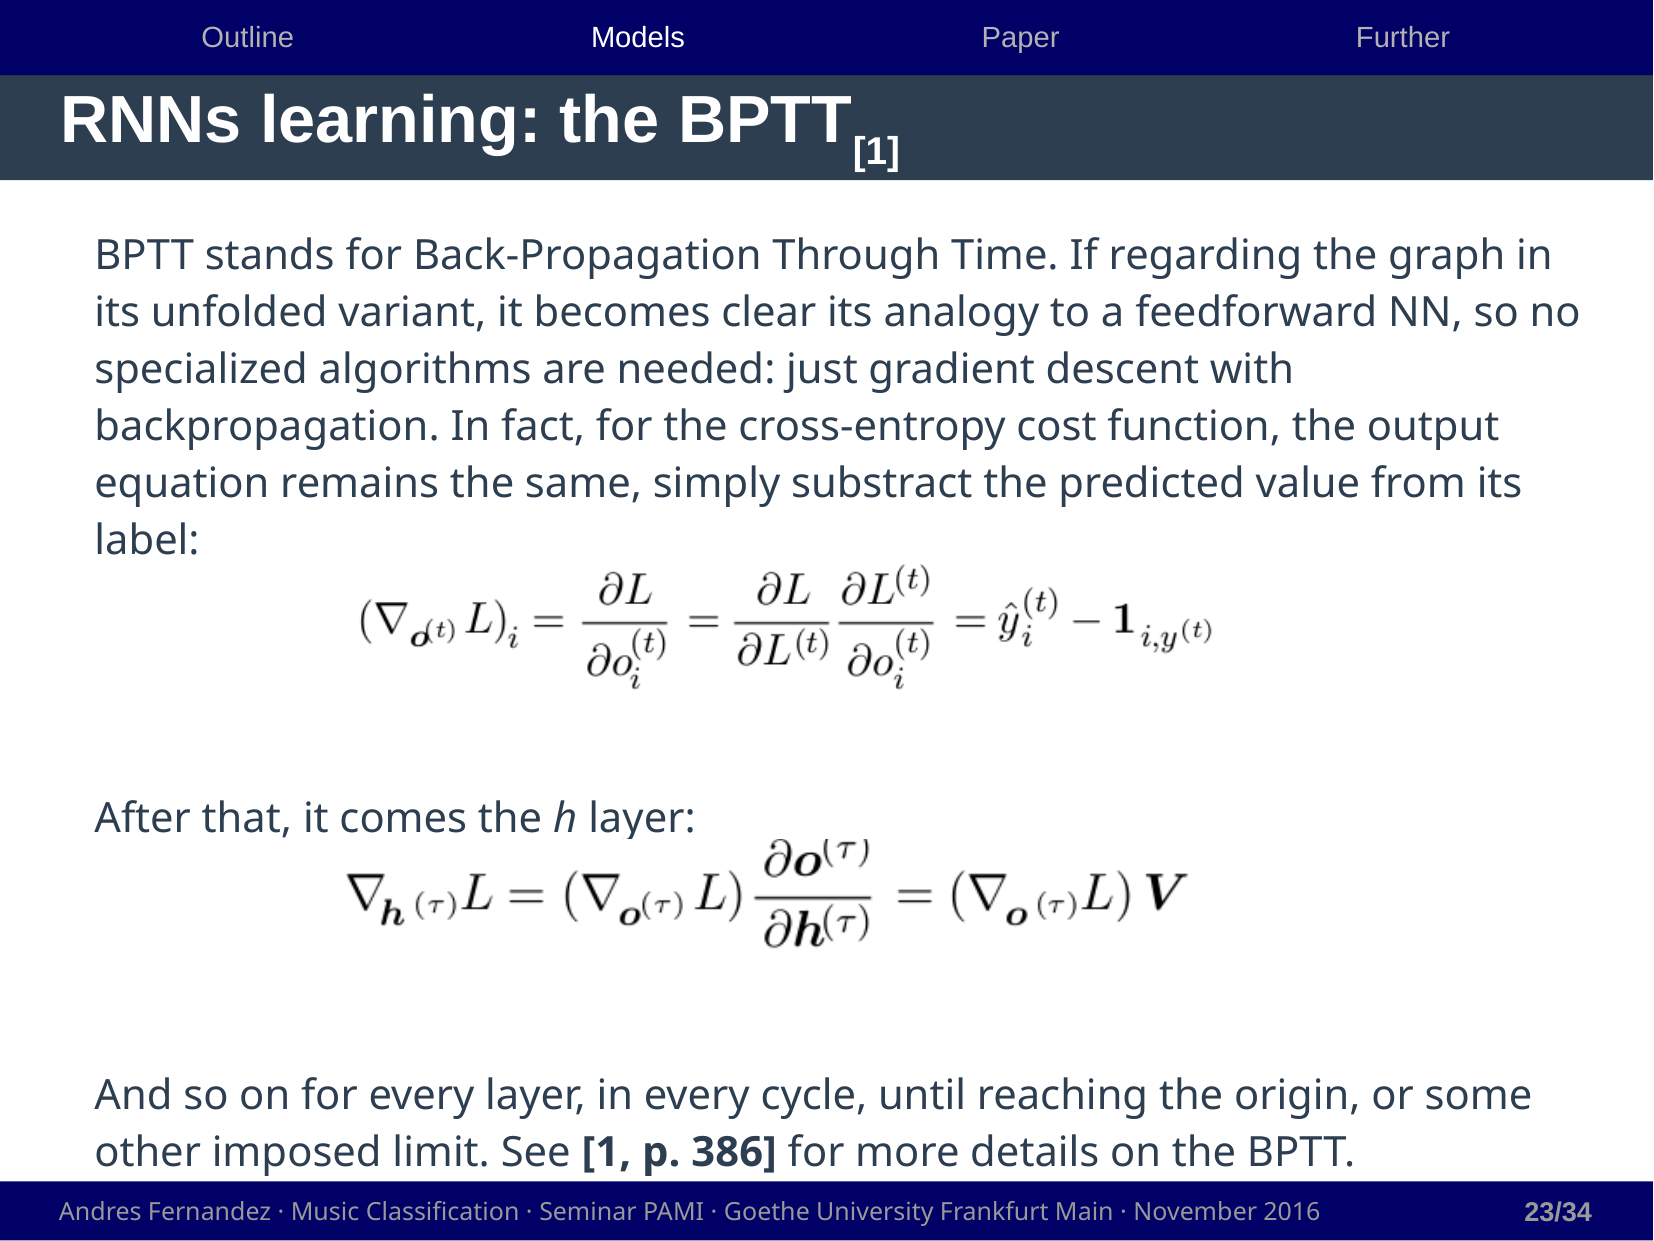

Outline Models Paper Further
# RNNs learning: the BPTT[1]
BPTT stands for Back-Propagation Through Time. If regarding the graph in its unfolded variant, it becomes clear its analogy to a feedforward NN, so no specialized algorithms are needed: just gradient descent with backpropagation. In fact, for the cross-entropy cost function, the output equation remains the same, simply substract the predicted value from its label:
After that, it comes the h layer:
And so on for every layer, in every cycle, until reaching the origin, or some other imposed limit. See [1, p. 386] for more details on the BPTT.